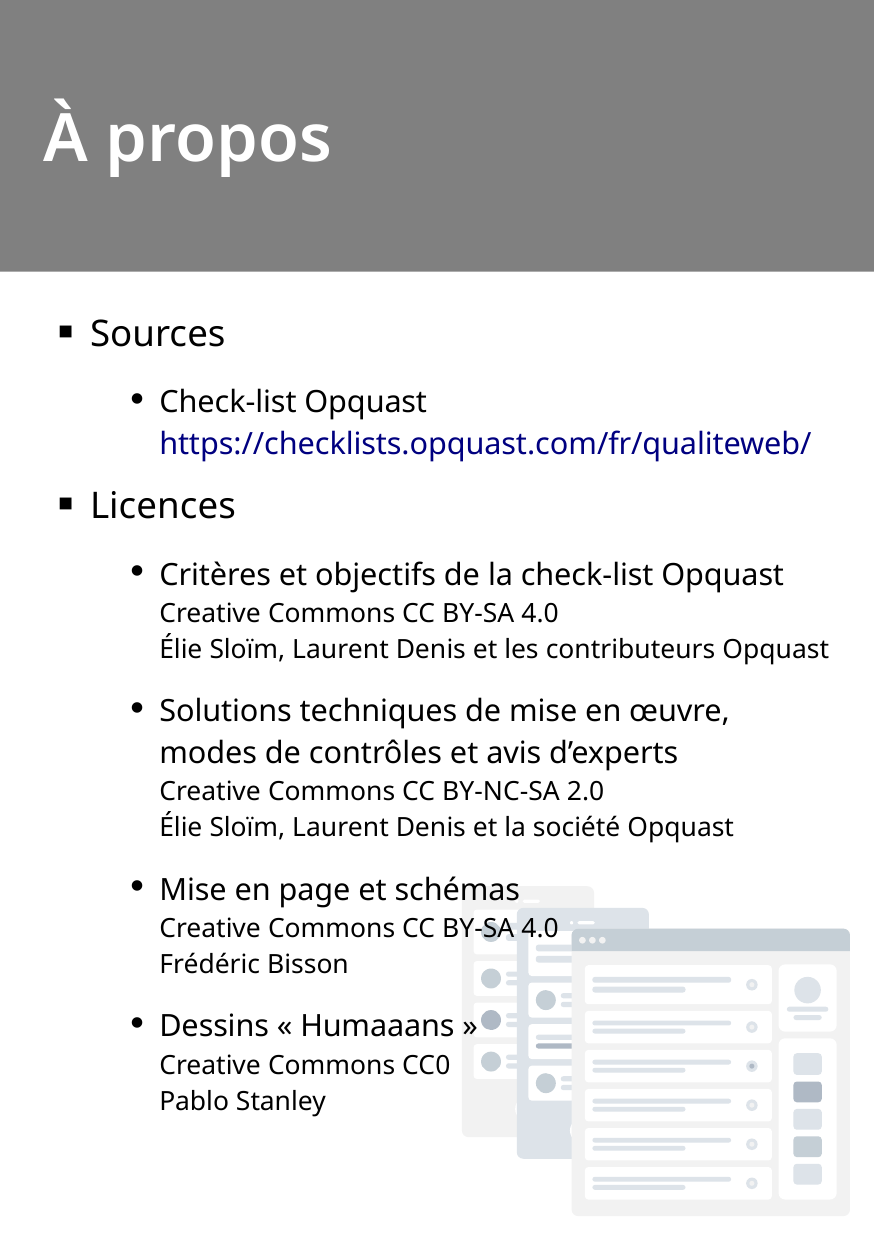

# À propos
Sources
Check-list Opquasthttps://checklists.opquast.com/fr/qualiteweb/
Licences
Critères et objectifs de la check-list Opquast
Creative Commons CC BY-SA 4.0
Élie Sloïm, Laurent Denis et les contributeurs Opquast
Solutions techniques de mise en œuvre, modes de contrôles et avis d’experts
Creative Commons CC BY-NC-SA 2.0
Élie Sloïm, Laurent Denis et la société Opquast
Mise en page et schémas
Creative Commons CC BY-SA 4.0
Frédéric Bisson
Dessins « Humaaans »
Creative Commons CC0
Pablo Stanley